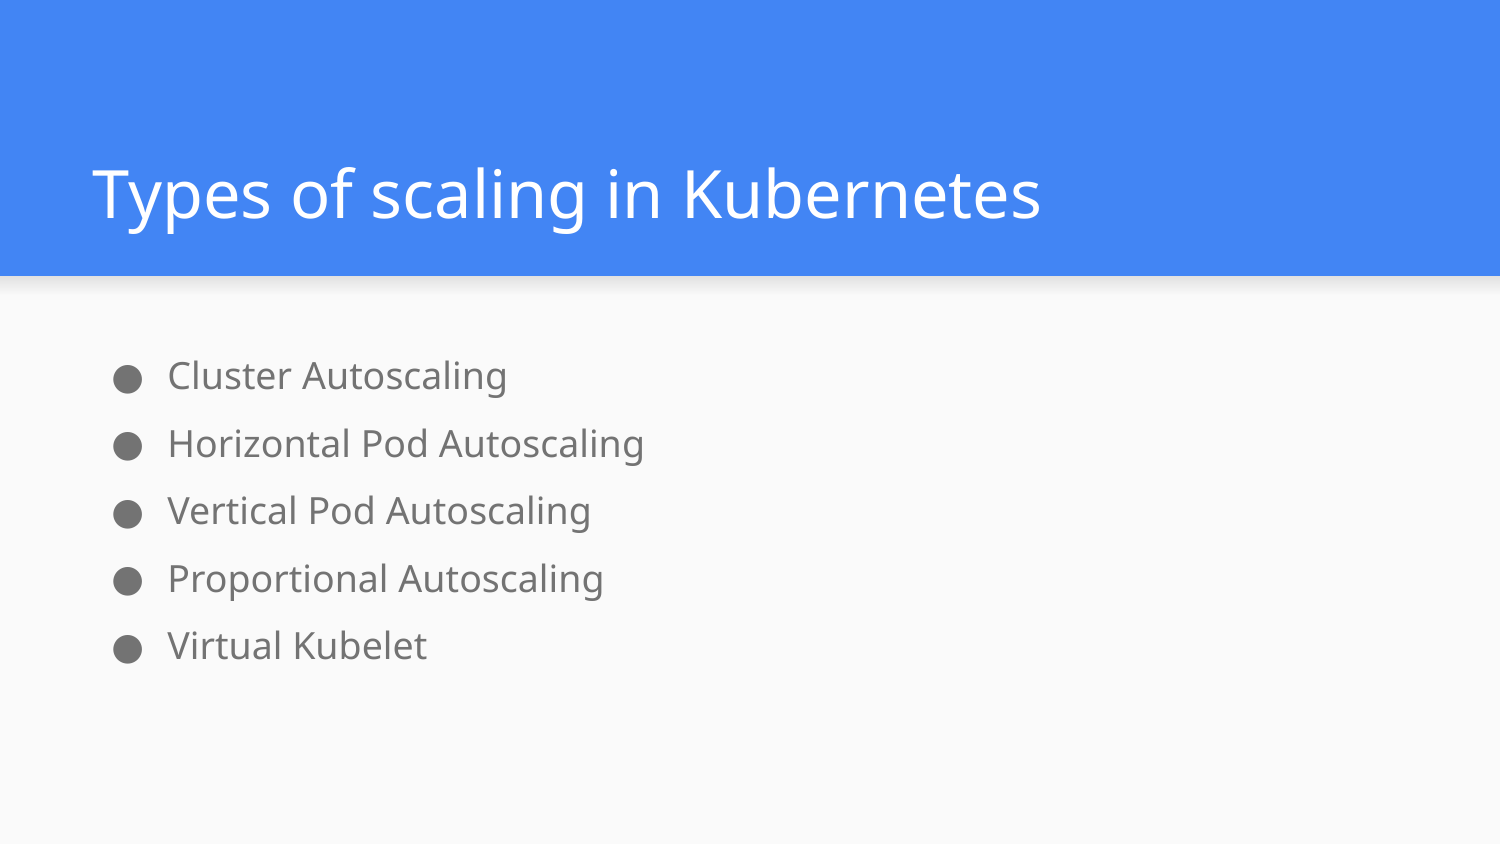

# Types of scaling in Kubernetes
Cluster Autoscaling
Horizontal Pod Autoscaling
Vertical Pod Autoscaling
Proportional Autoscaling
Virtual Kubelet